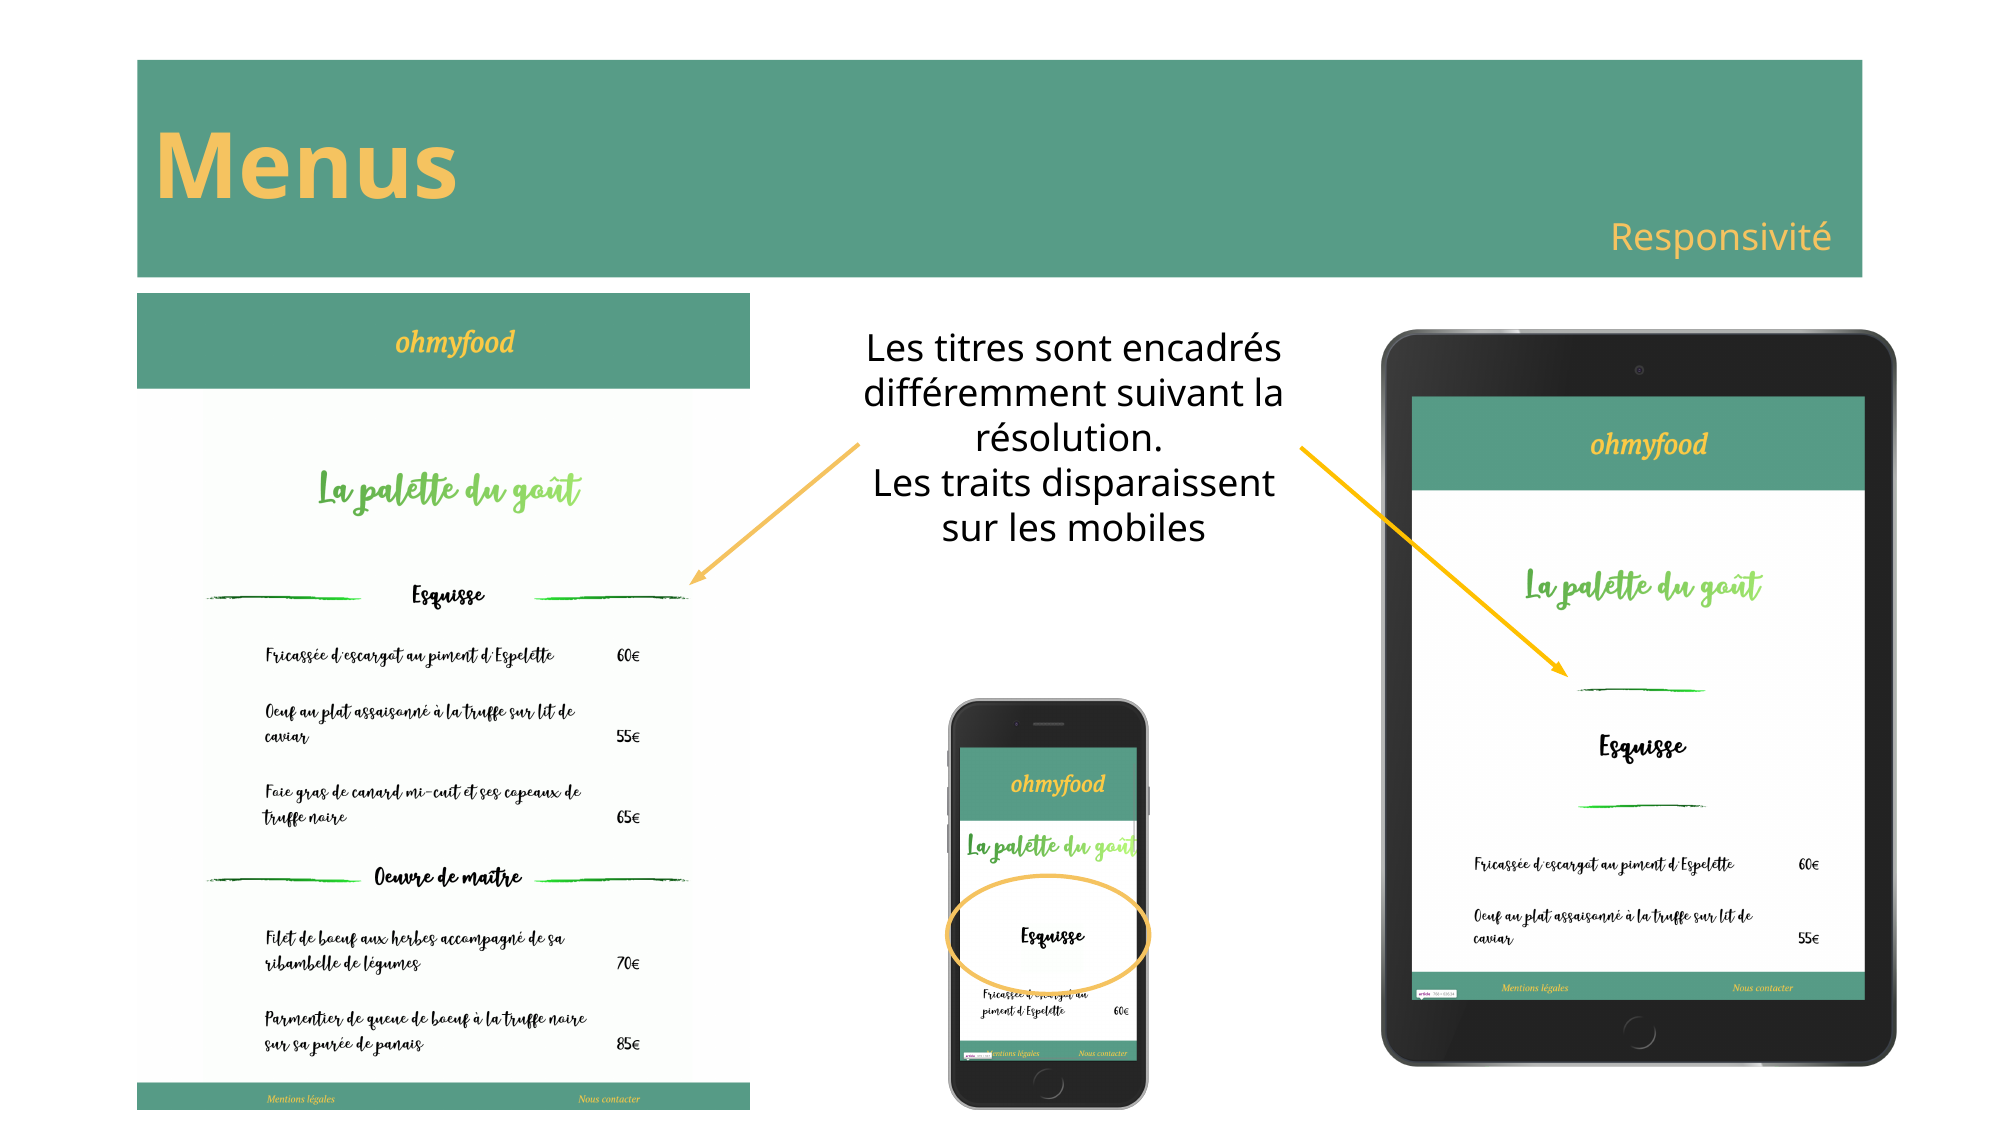

# Menus
Responsivité
Les titres sont encadrés différemment suivant la résolution.
Les traits disparaissent sur les mobiles